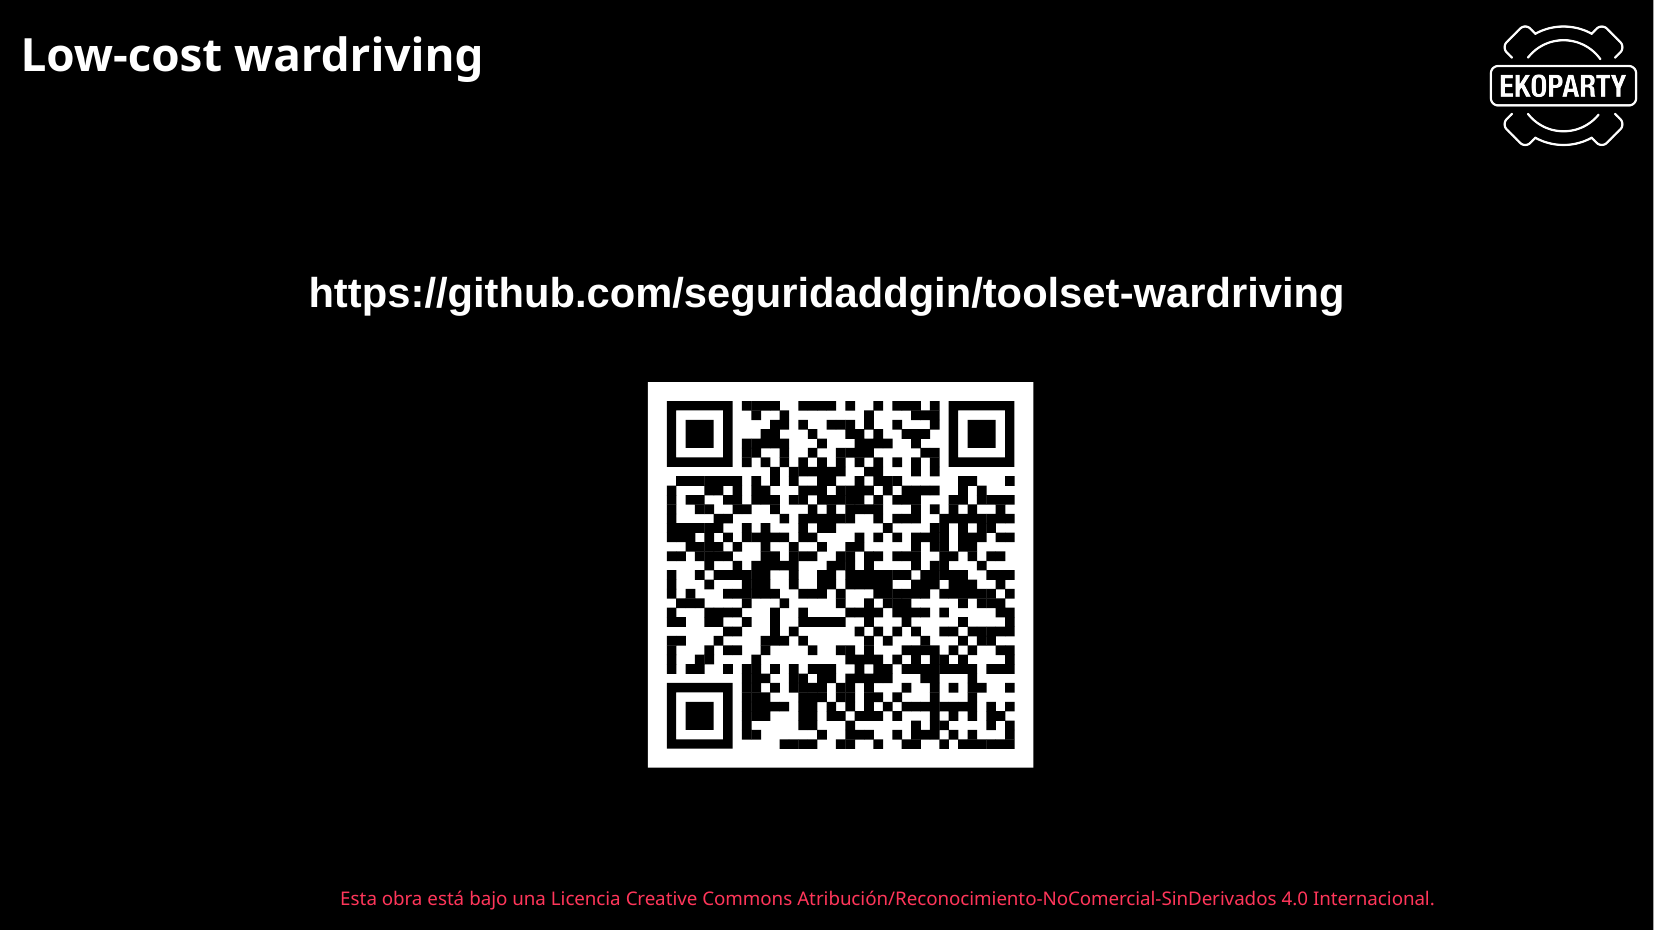

Low-cost wardriving
https://github.com/seguridaddgin/toolset-wardriving
Esta obra está bajo una Licencia Creative Commons Atribución/Reconocimiento-NoComercial-SinDerivados 4.0 Internacional.